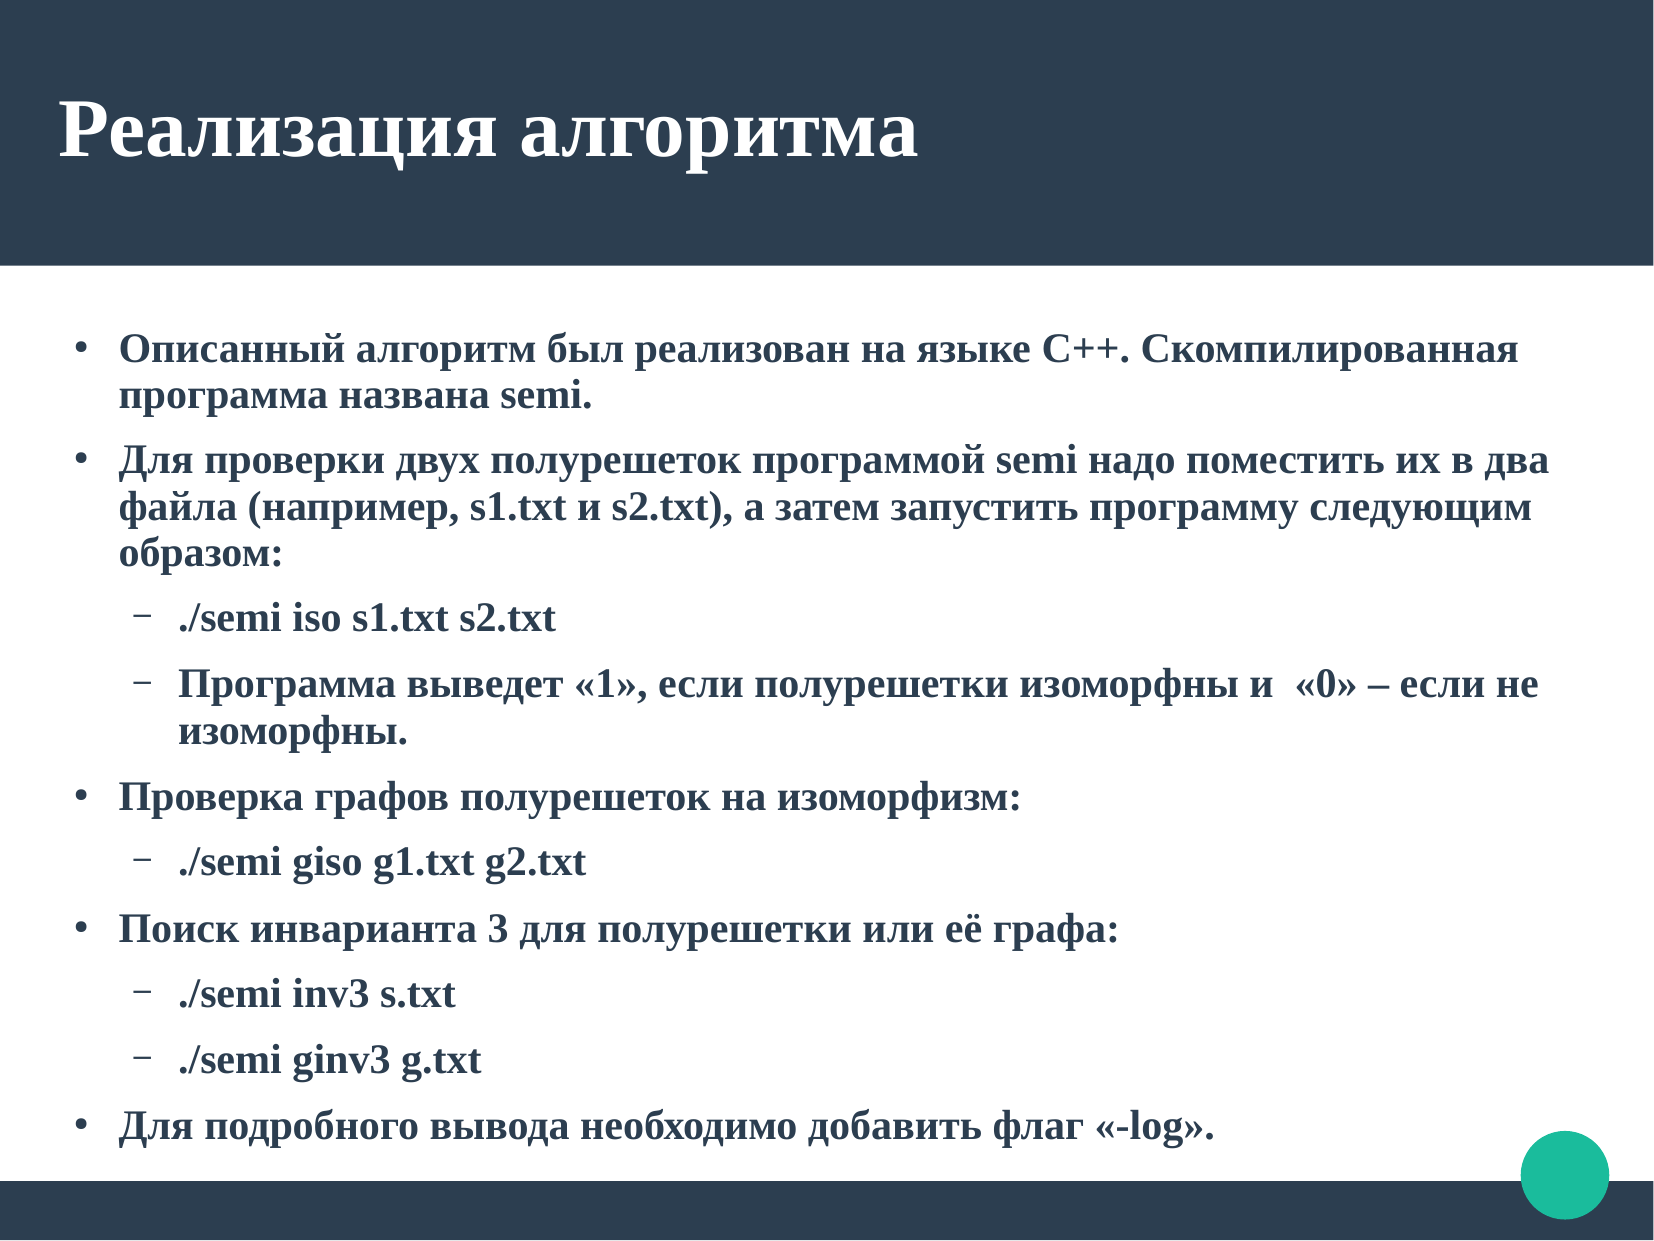

# Реализация алгоритма
Описанный алгоритм был реализован на языке C++. Скомпилированная программа названа semi.
Для проверки двух полурешеток программой semi надо поместить их в два файла (например, s1.txt и s2.txt), а затем запустить программу следующим образом:
./semi iso s1.txt s2.txt
Программа выведет «1», если полурешетки изоморфны и «0» – если не изоморфны.
Проверка графов полурешеток на изоморфизм:
./semi giso g1.txt g2.txt
Поиск инварианта 3 для полурешетки или её графа:
./semi inv3 s.txt
./semi ginv3 g.txt
Для подробного вывода необходимо добавить флаг «-log».